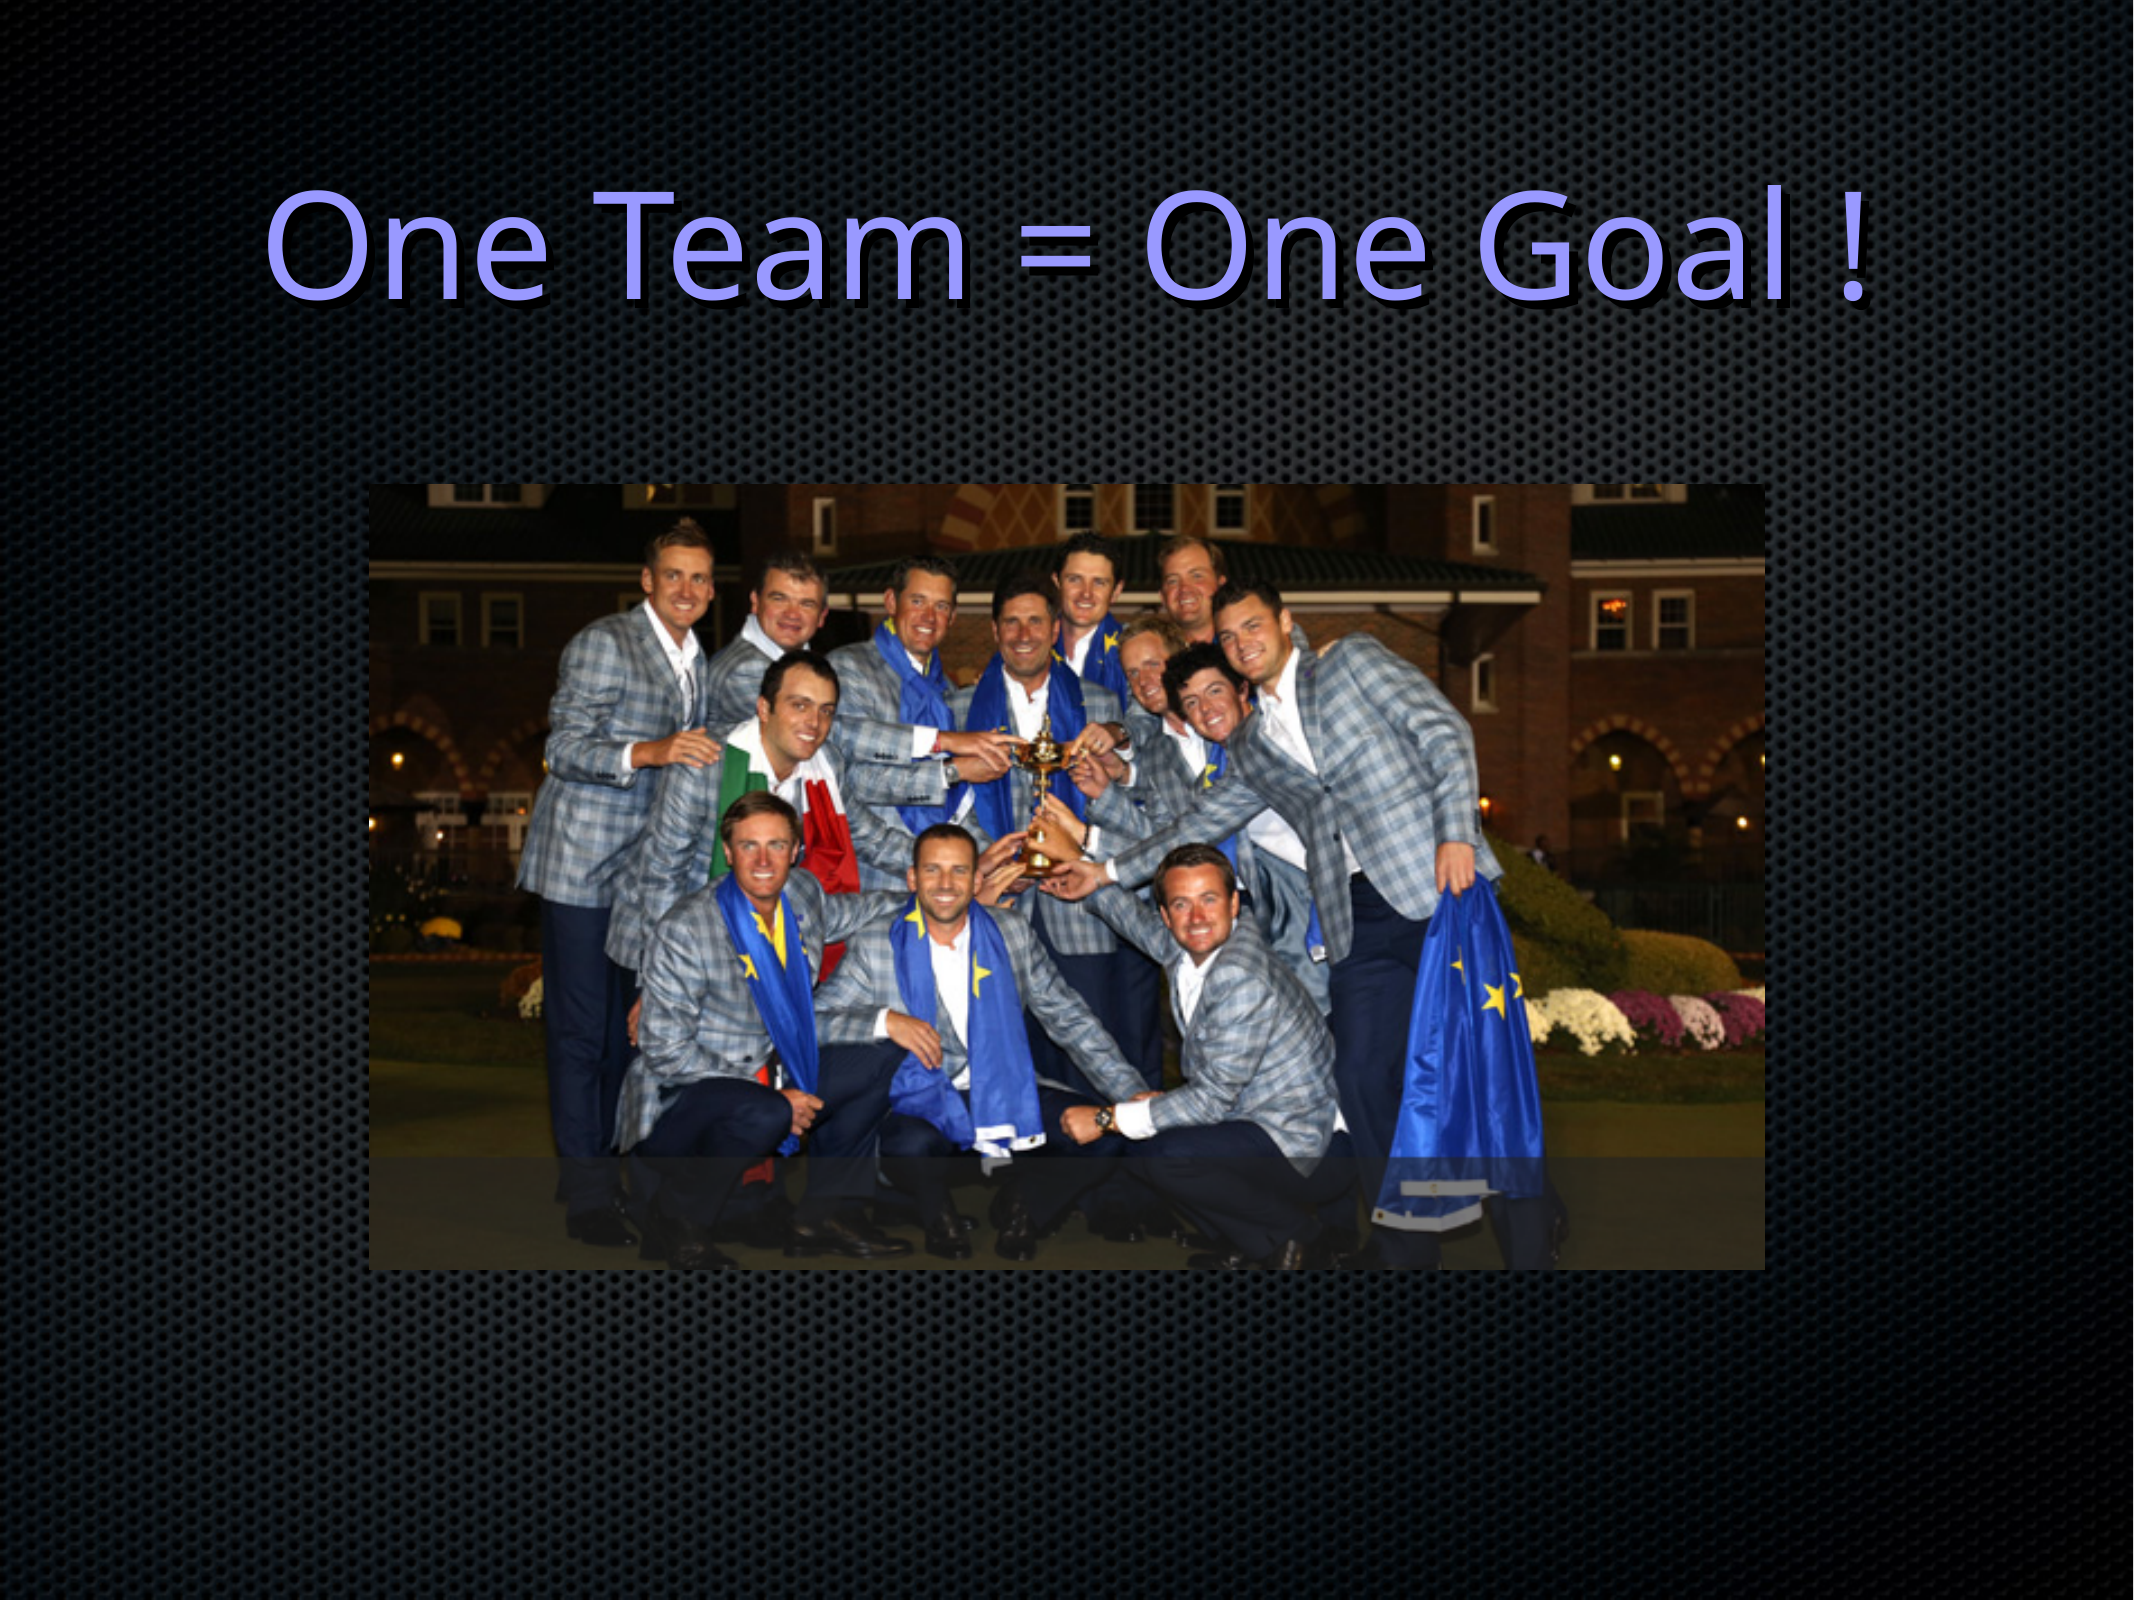

# One Team = One Goal !